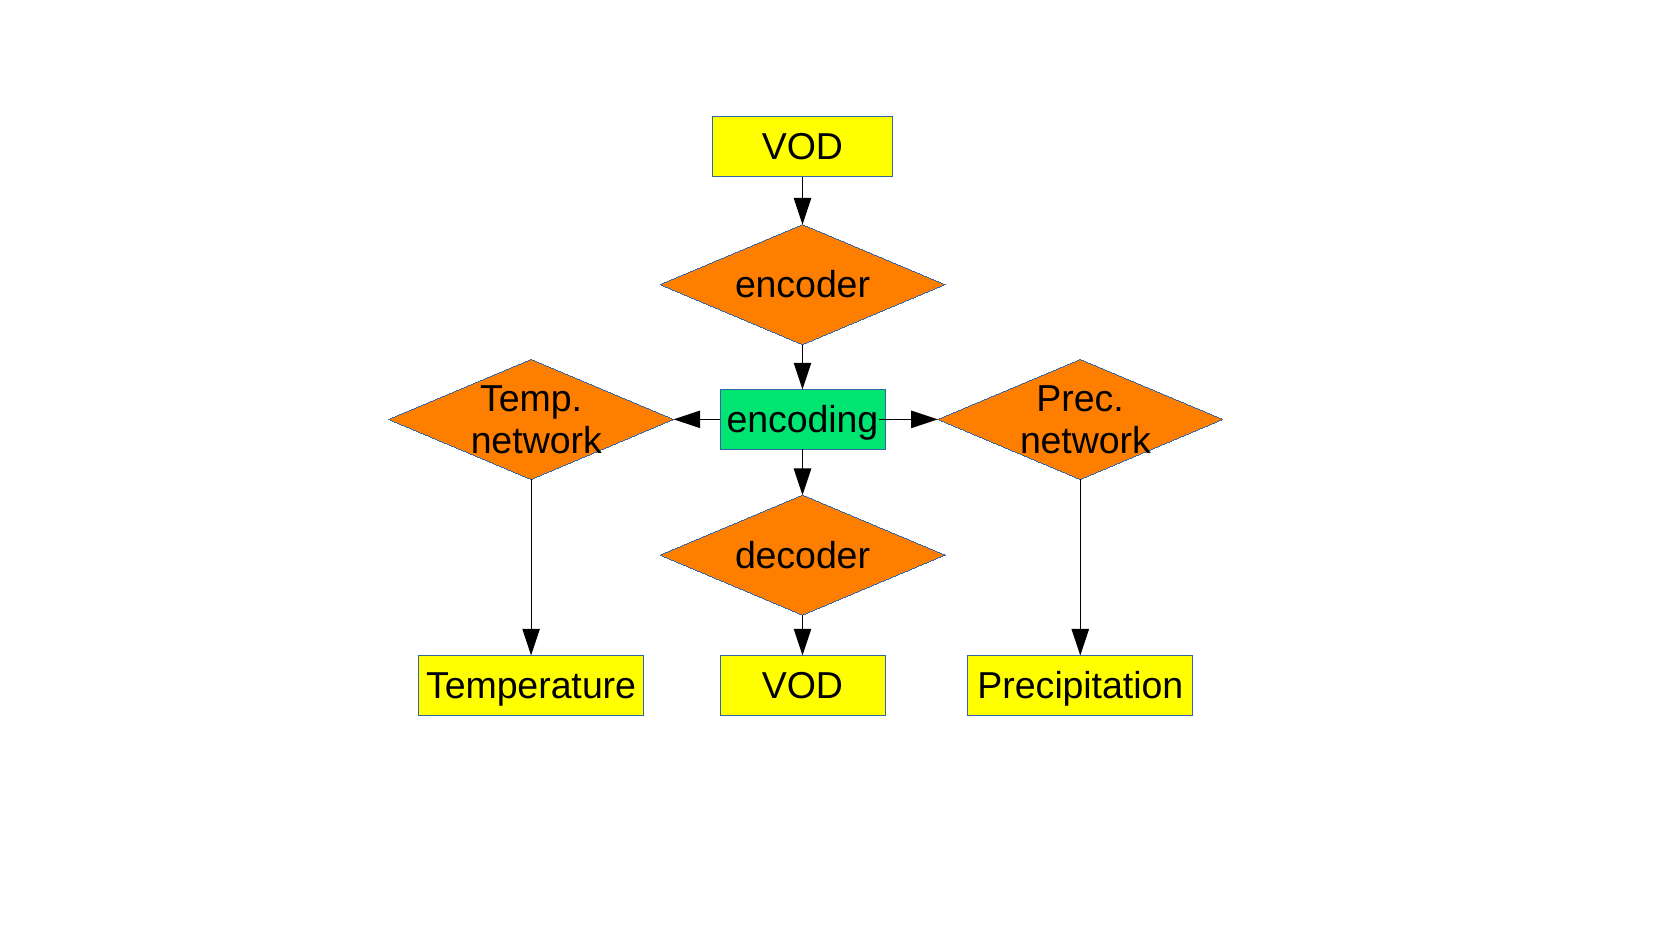

VOD
encoder
Temp.
 network
Prec.
 network
encoding
decoder
Temperature
VOD
Precipitation